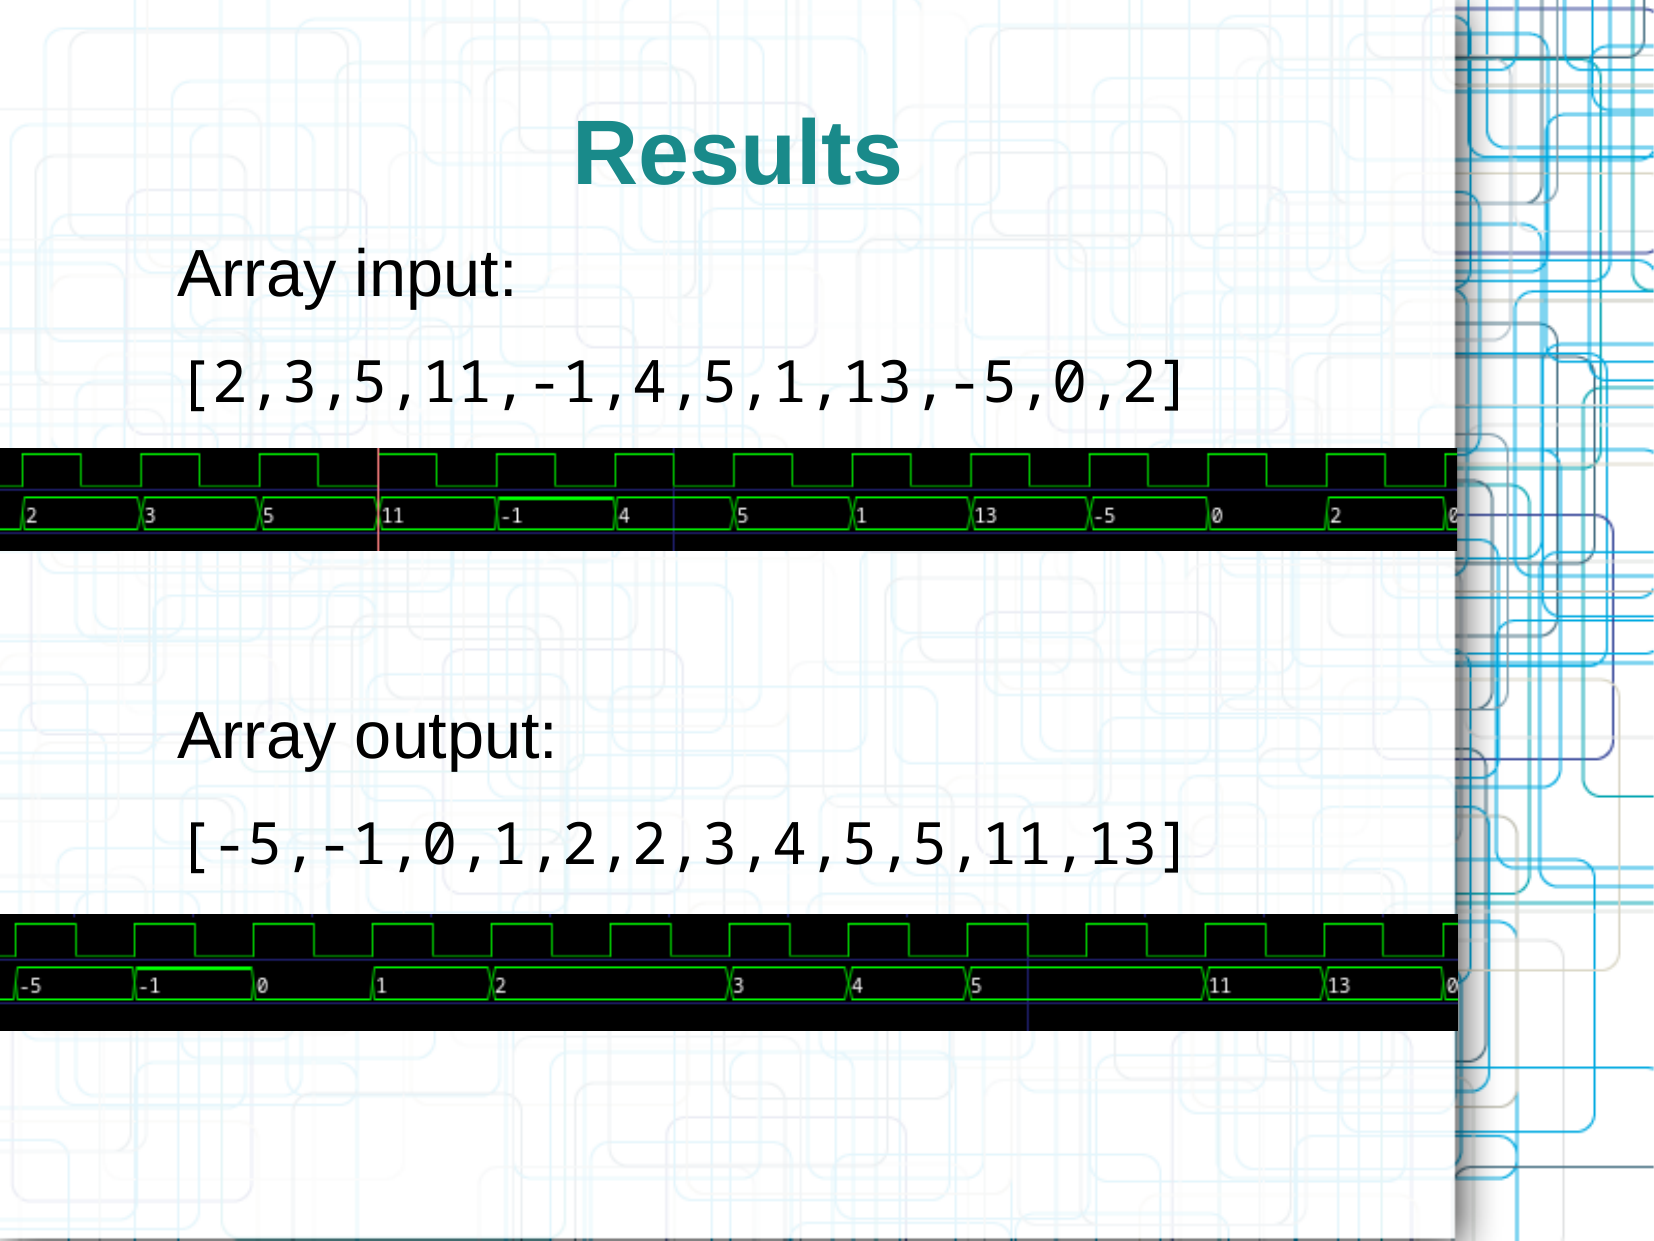

# Results
Array input:
[2,3,5,11,-1,4,5,1,13,-5,0,2]
Array output:
[-5,-1,0,1,2,2,3,4,5,5,11,13]